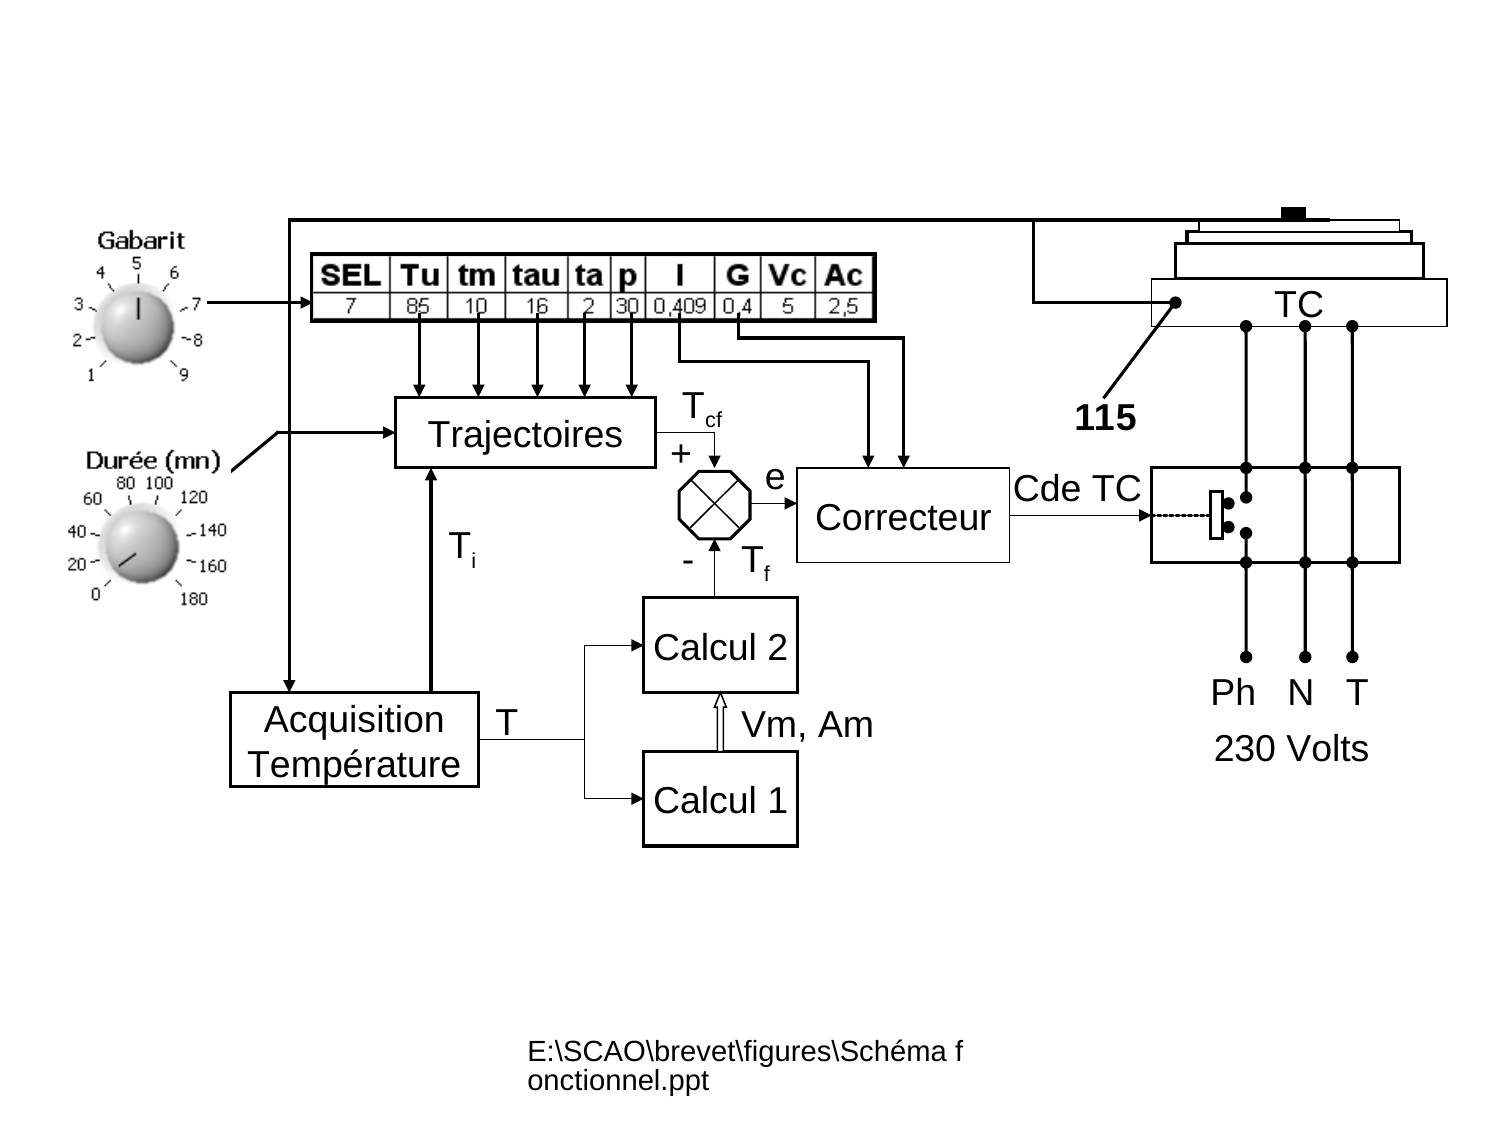

TC
Tcf
115
Trajectoires
+
e
Cde TC
Correcteur
Ti
-
Tf
Calcul 2
Ph N T
T
Acquisition
Température
Vm, Am
230 Volts
Calcul 1
E:\SCAO\brevet\figures\Schéma fonctionnel.ppt